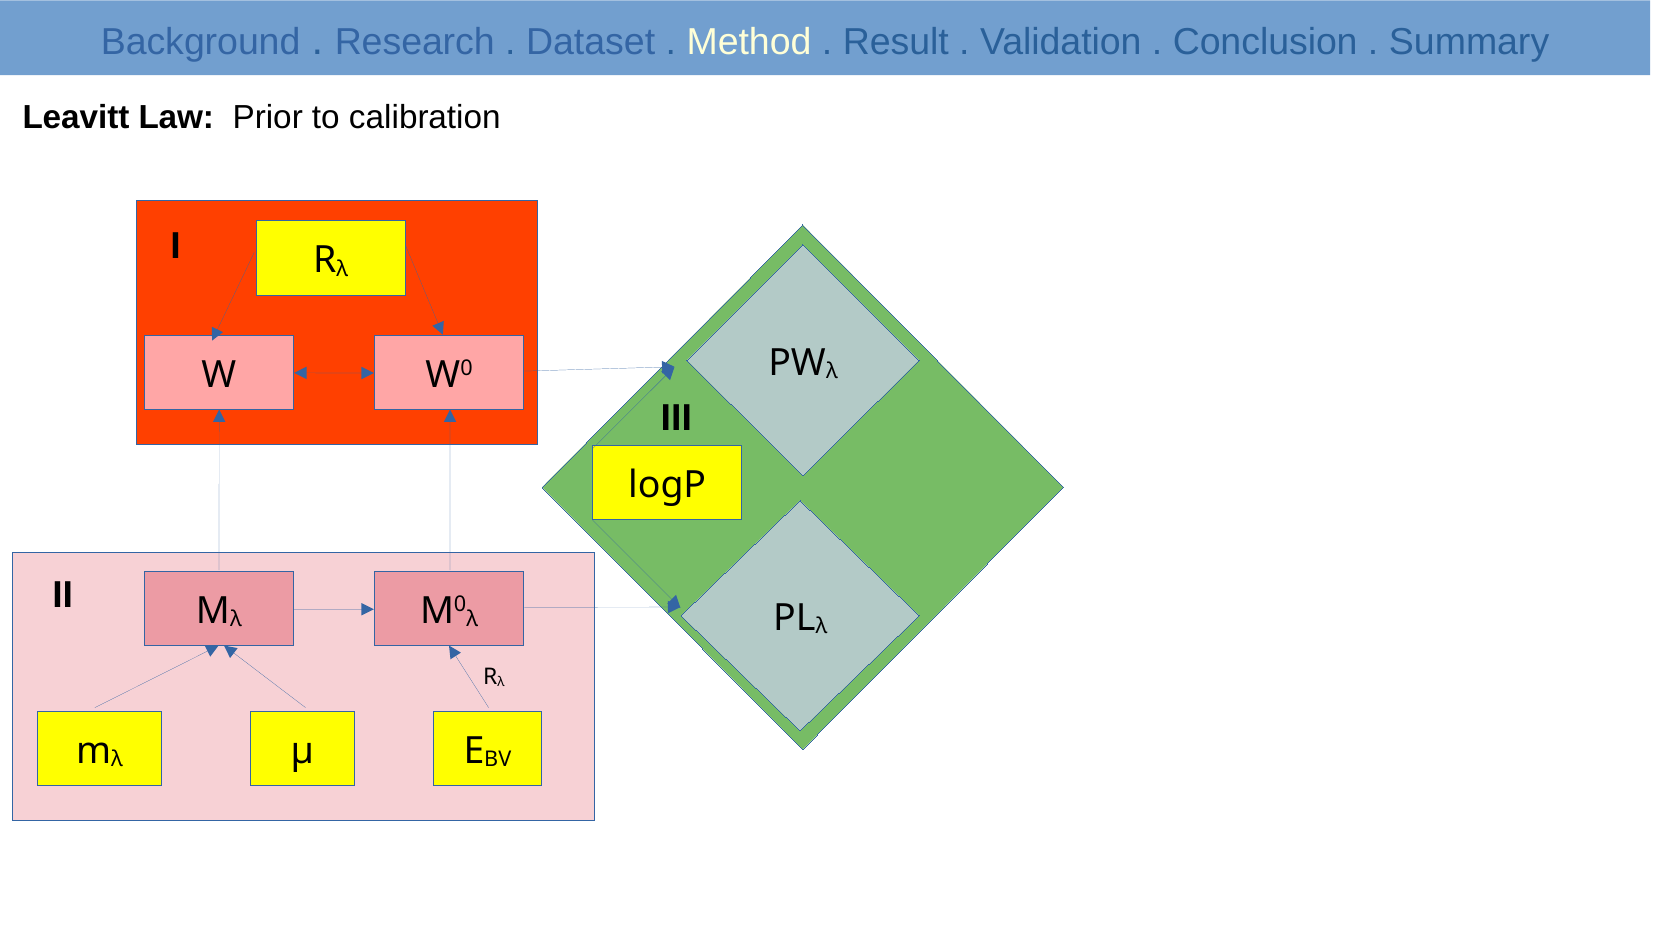

Background . Research . Dataset . Method . Result . Validation . Conclusion . Summary
Leavitt Law: Prior to calibration
I
Rλ
PWλ
W
W0
III
logP
PLλ
II
Mλ
M0λ
Rλ
mλ
µ
EBV
16